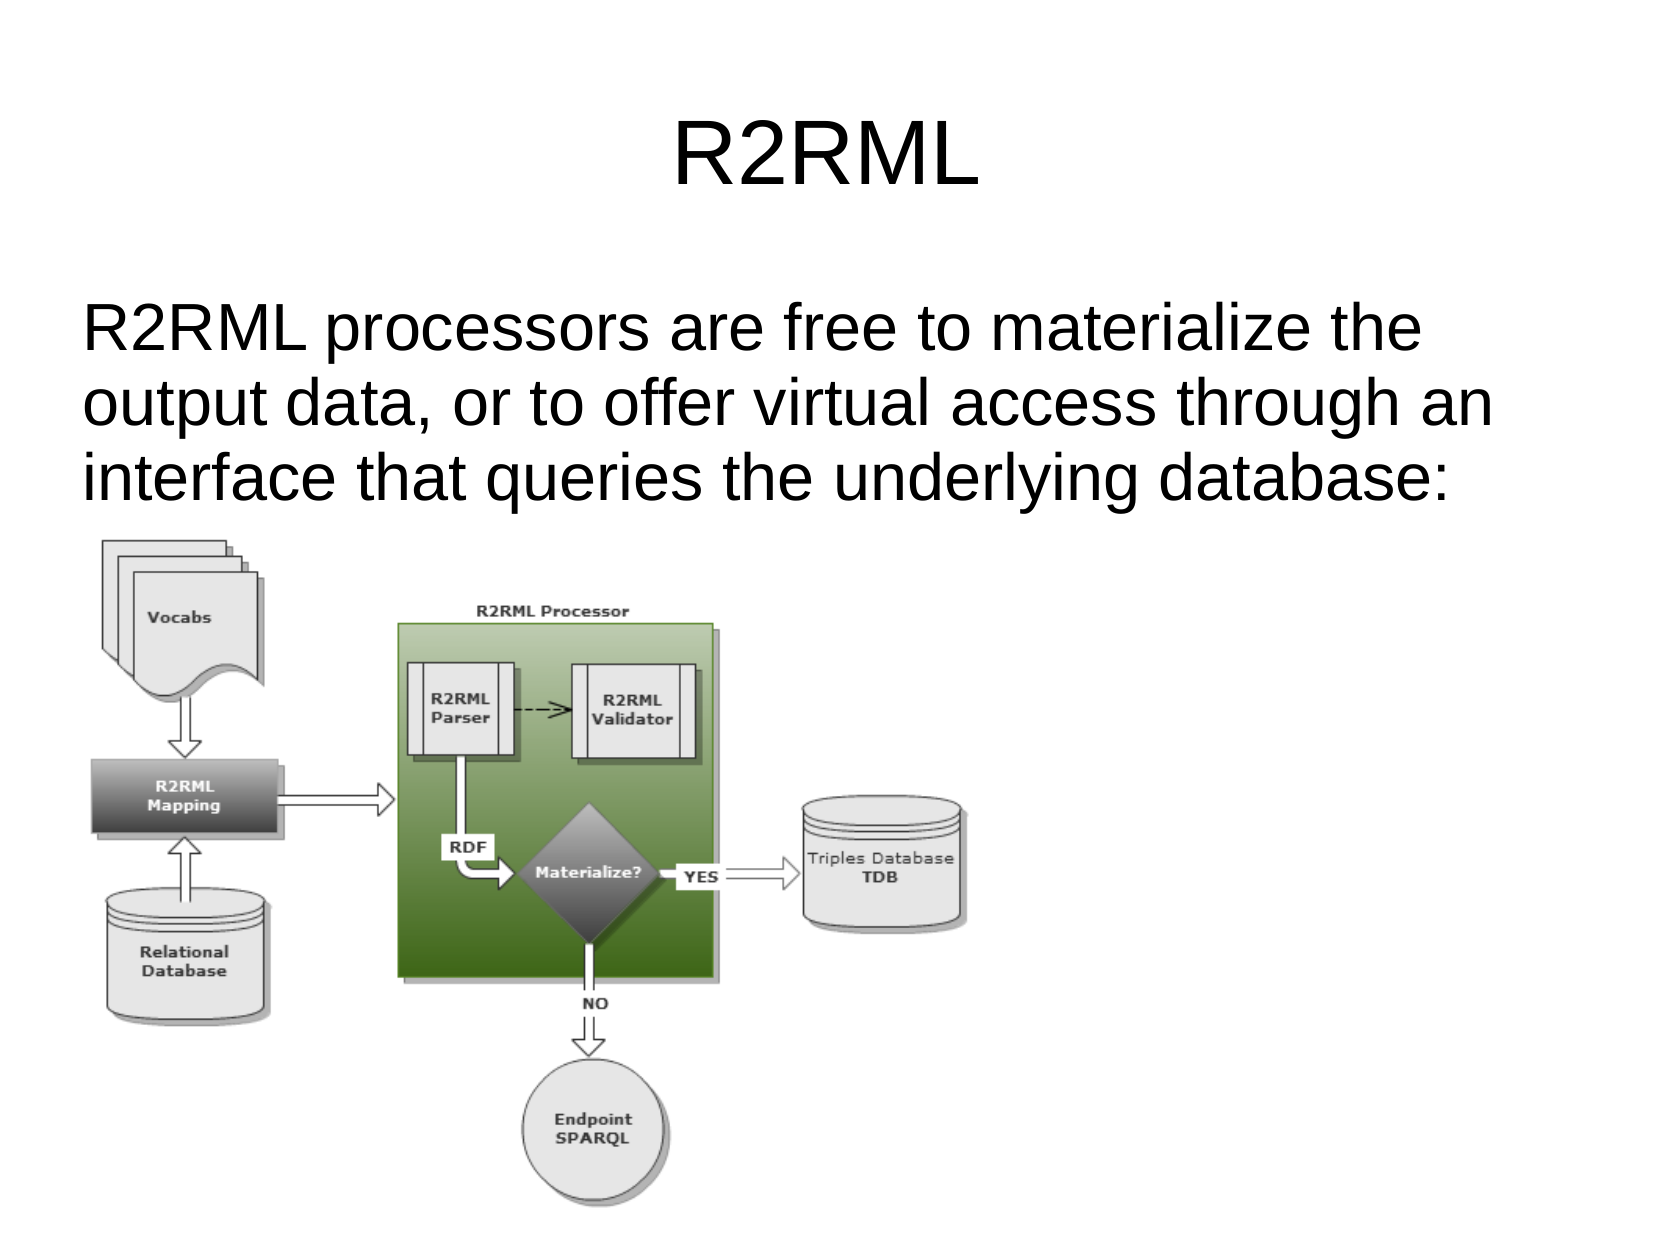

# R2RML
R2RML processors are free to materialize the output data, or to offer virtual access through an interface that queries the underlying database: